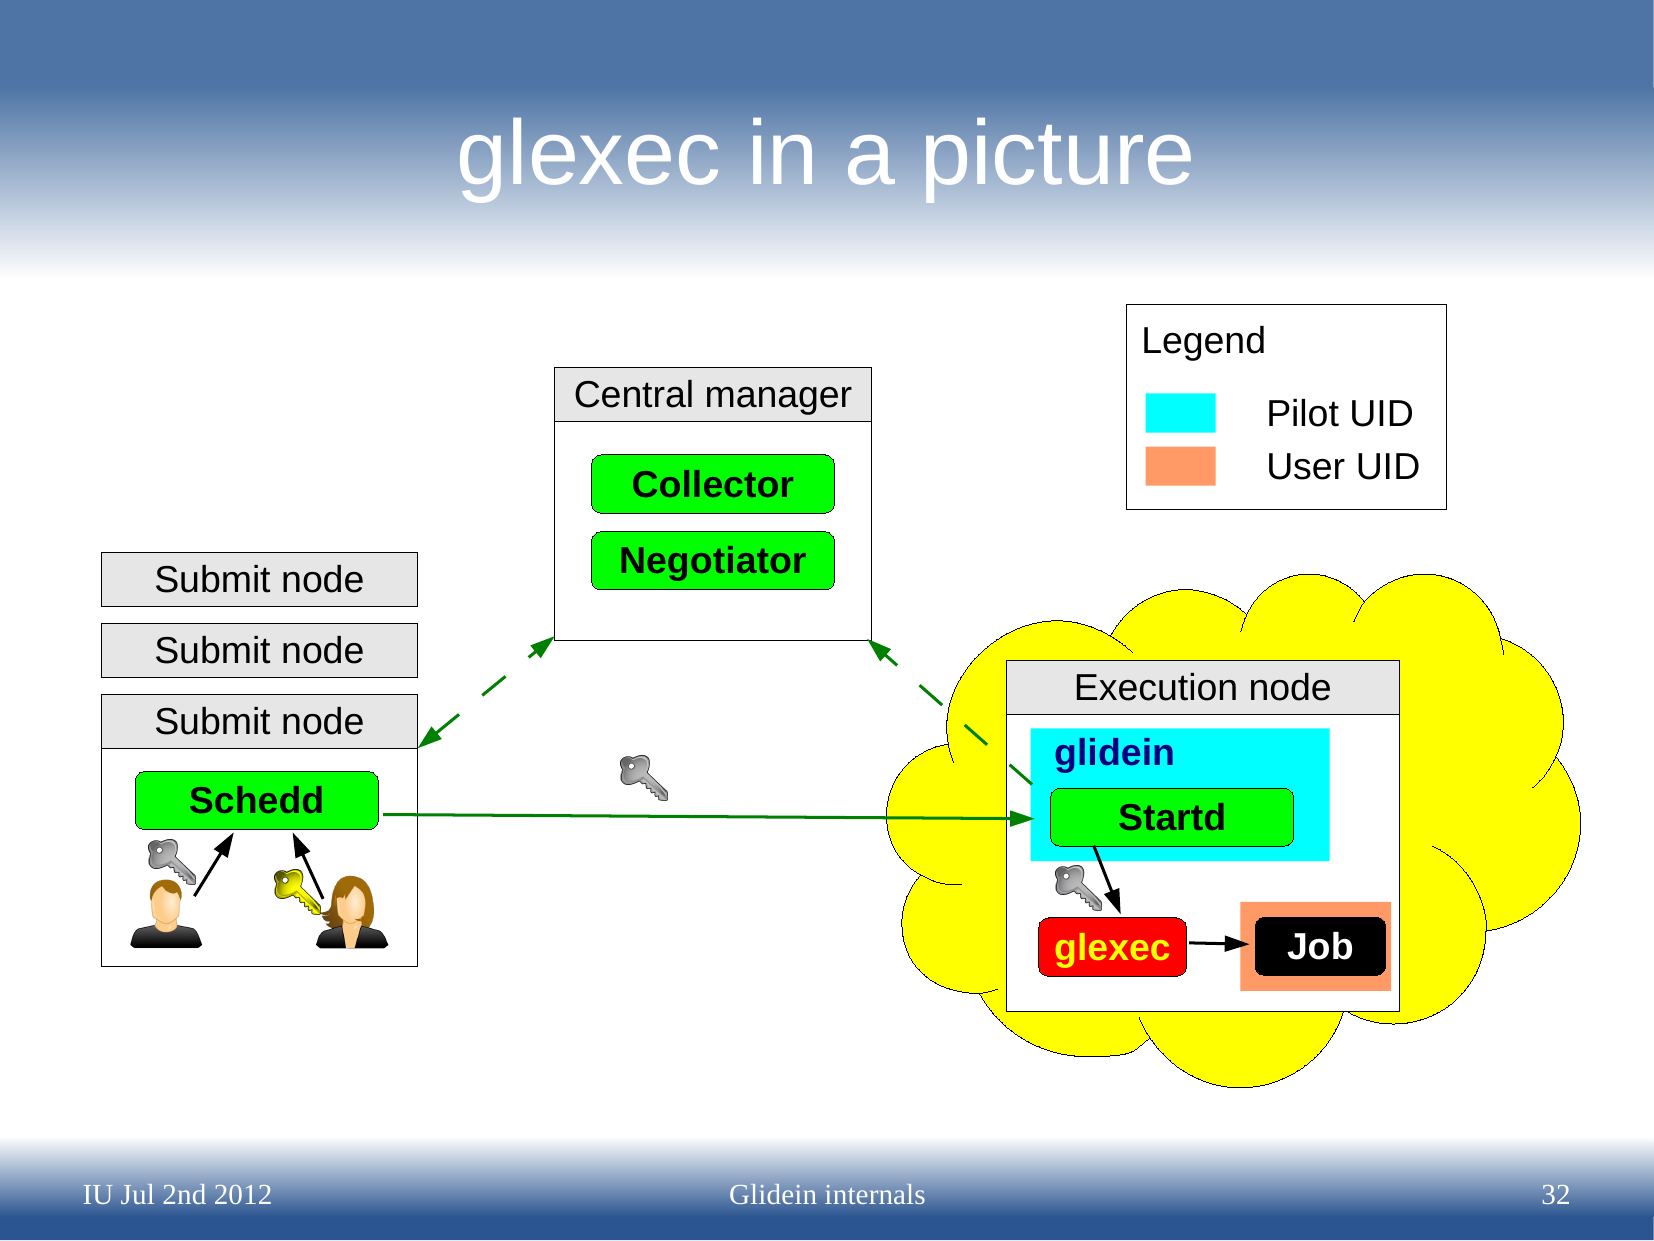

# glexec in a picture
Legend
Central manager
Pilot UID
User UID
Collector
Negotiator
Submit node
Submit node
Execution node
Submit node
glidein
Schedd
Startd
Job
glexec
IU Jul 2nd 2012
Glidein internals
32